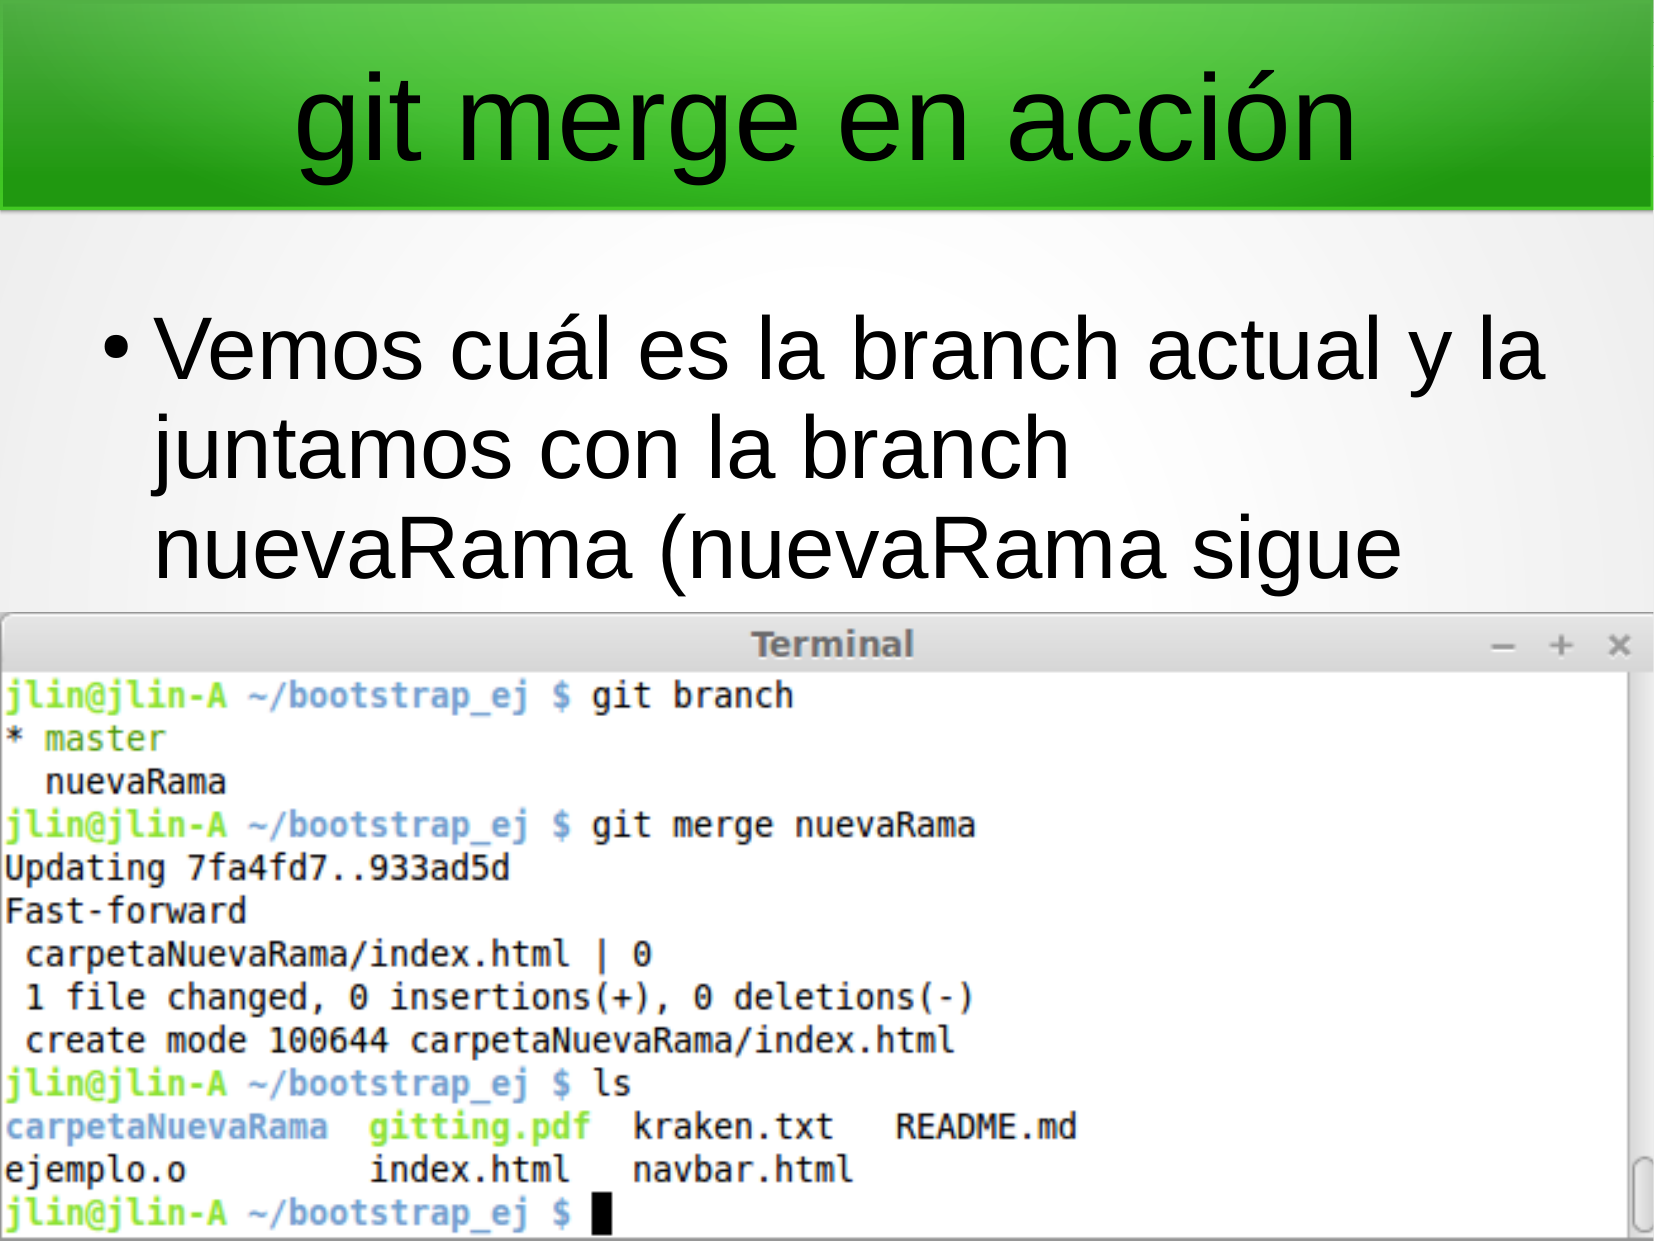

# git merge en acción
Vemos cuál es la branch actual y la juntamos con la branch nuevaRama (nuevaRama sigue siendo una branch)